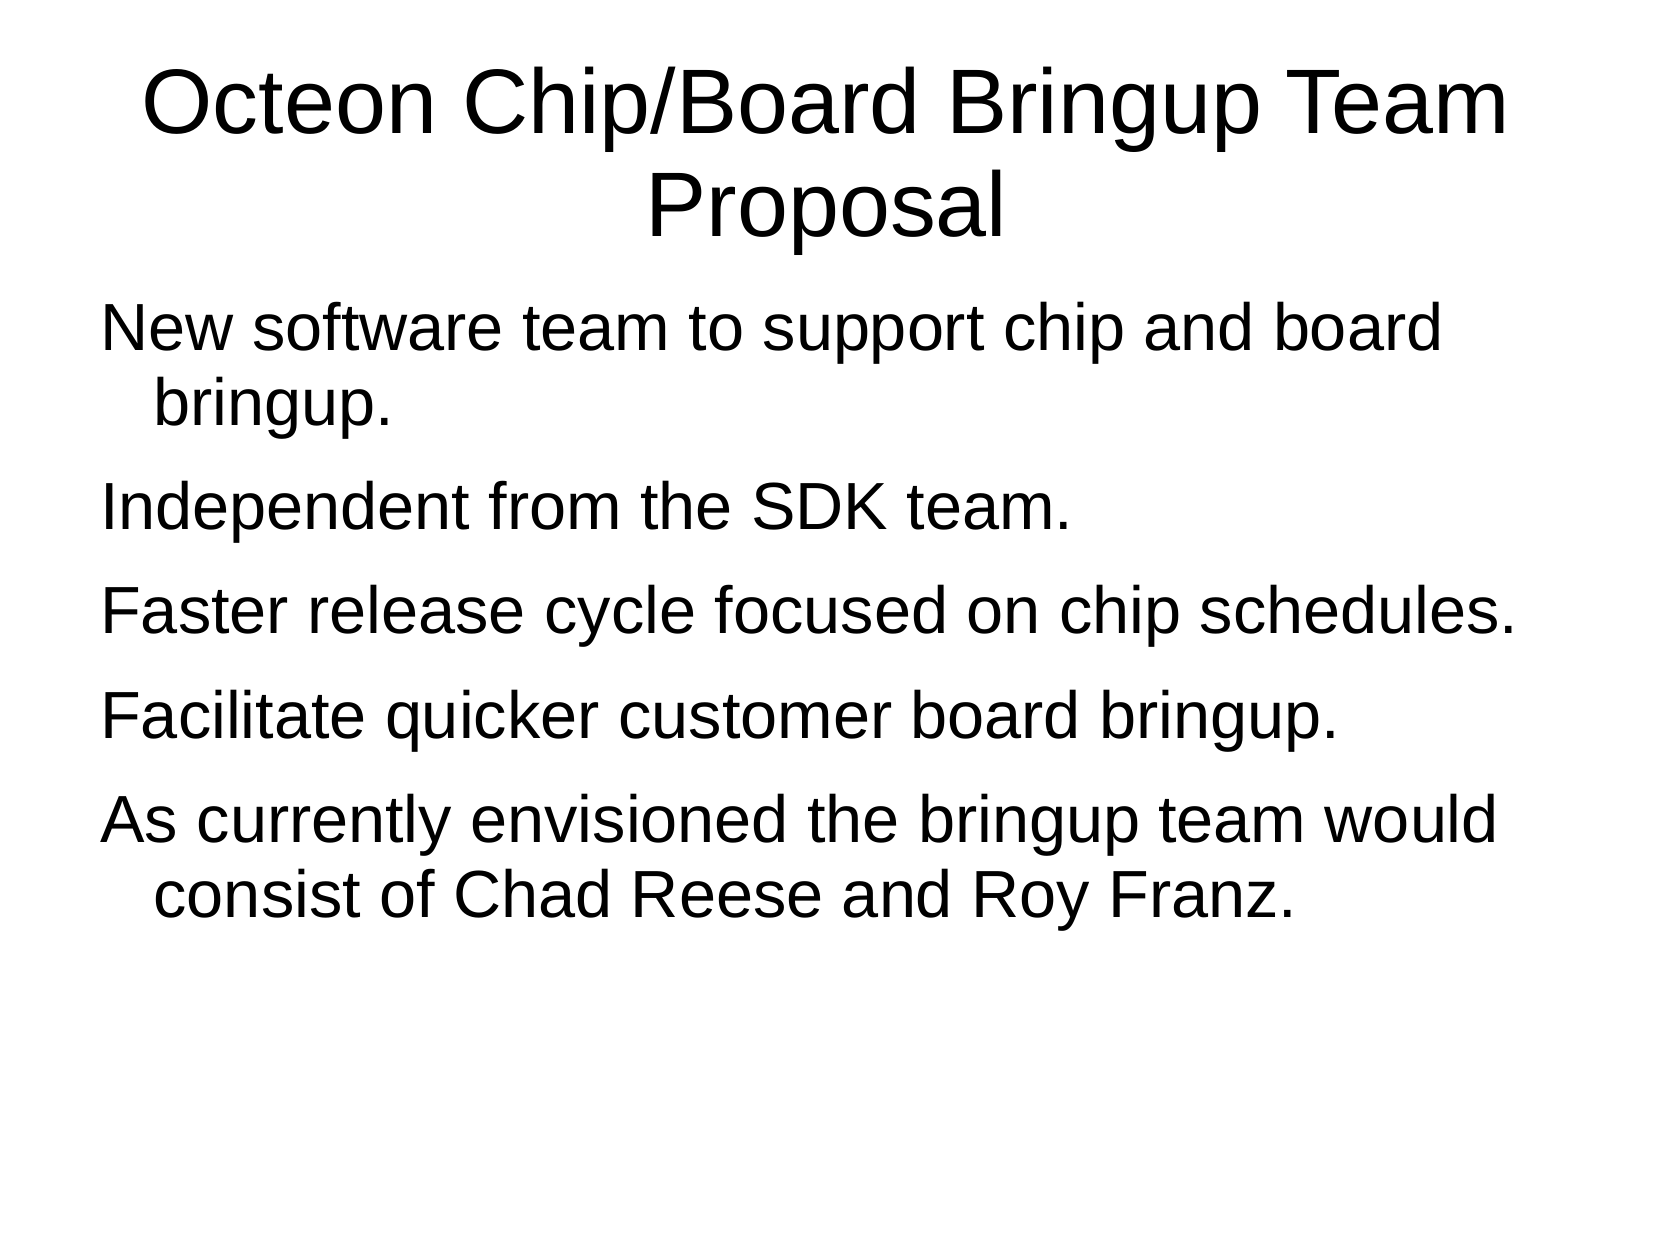

# Octeon Chip/Board Bringup Team Proposal
New software team to support chip and board bringup.
Independent from the SDK team.
Faster release cycle focused on chip schedules.
Facilitate quicker customer board bringup.
As currently envisioned the bringup team would consist of Chad Reese and Roy Franz.